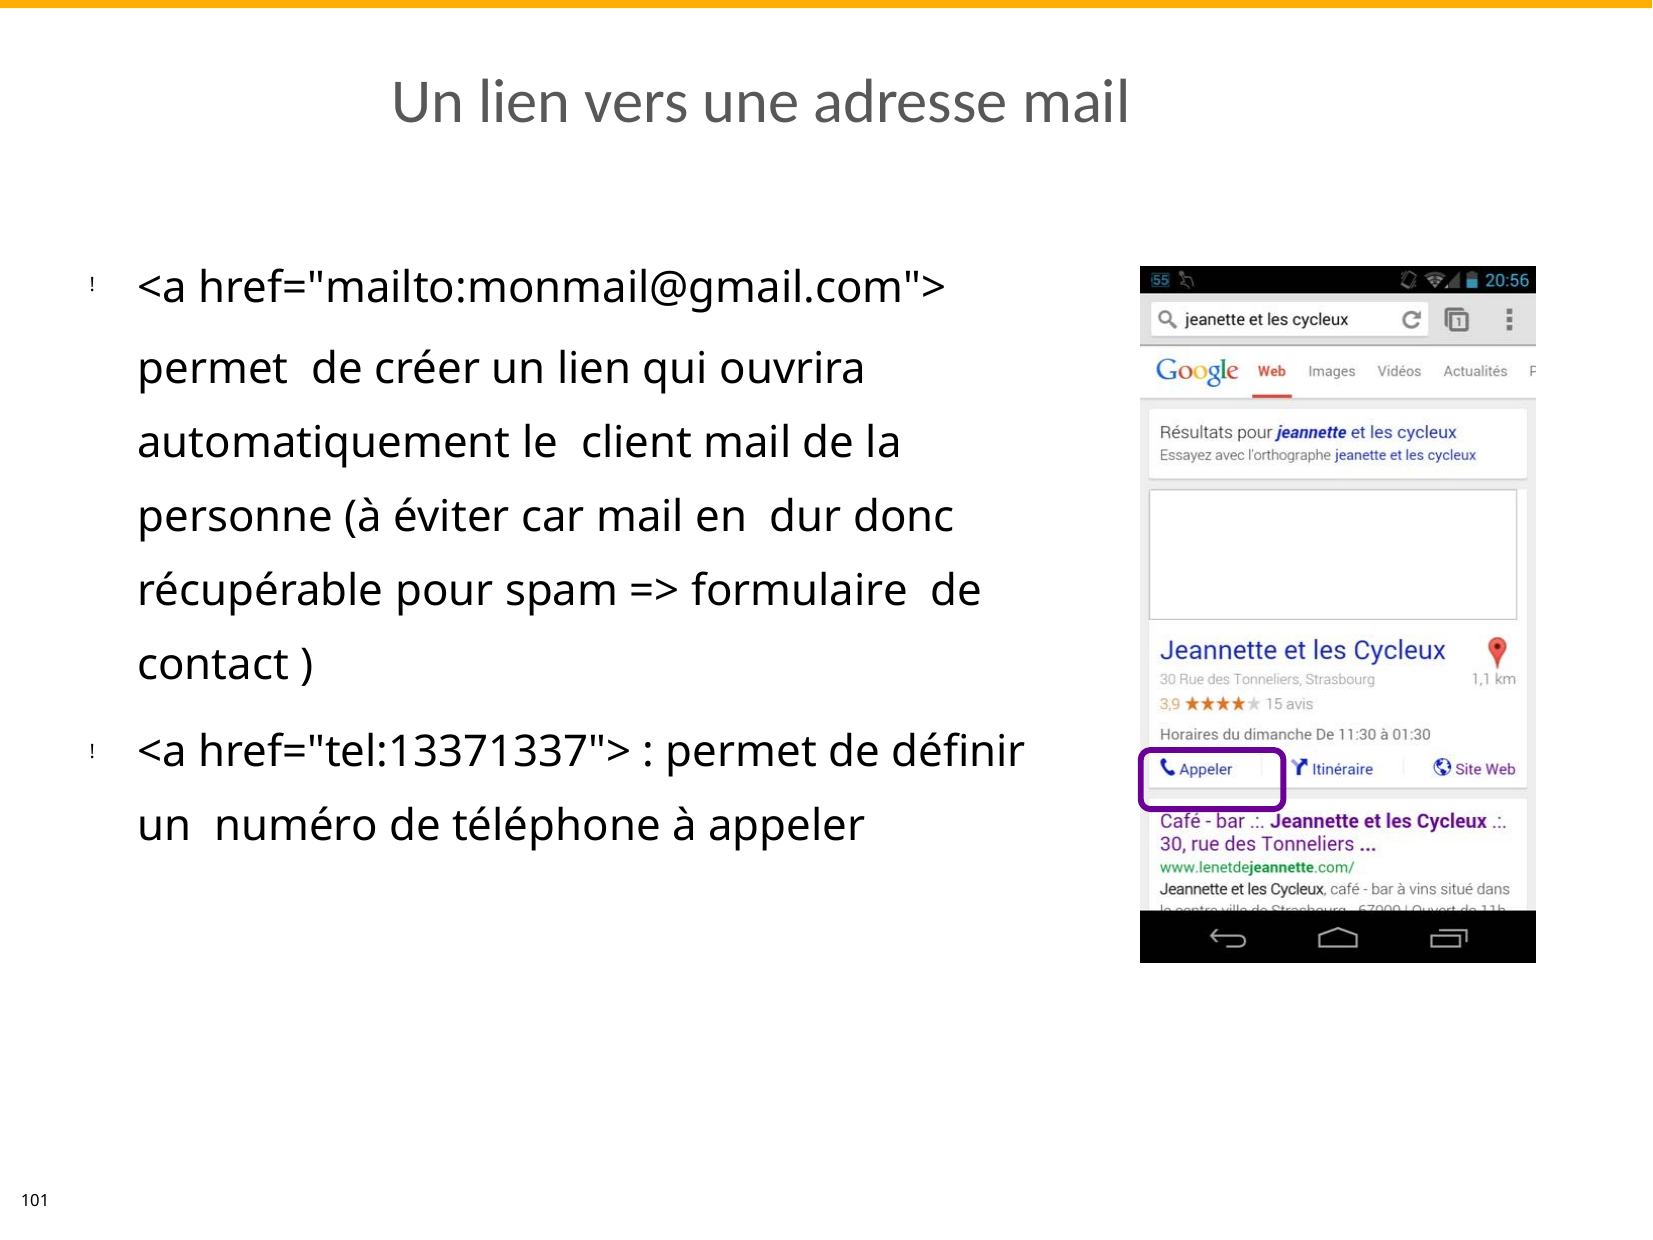

# Un lien vers une adresse mail
<a href="mailto:monmail@gmail.com"> permet de créer un lien qui ouvrira automatiquement le client mail de la personne (à éviter car mail en dur donc récupérable pour spam => formulaire de contact )
!
<a href="tel:13371337"> : permet de définir un numéro de téléphone à appeler
!
101